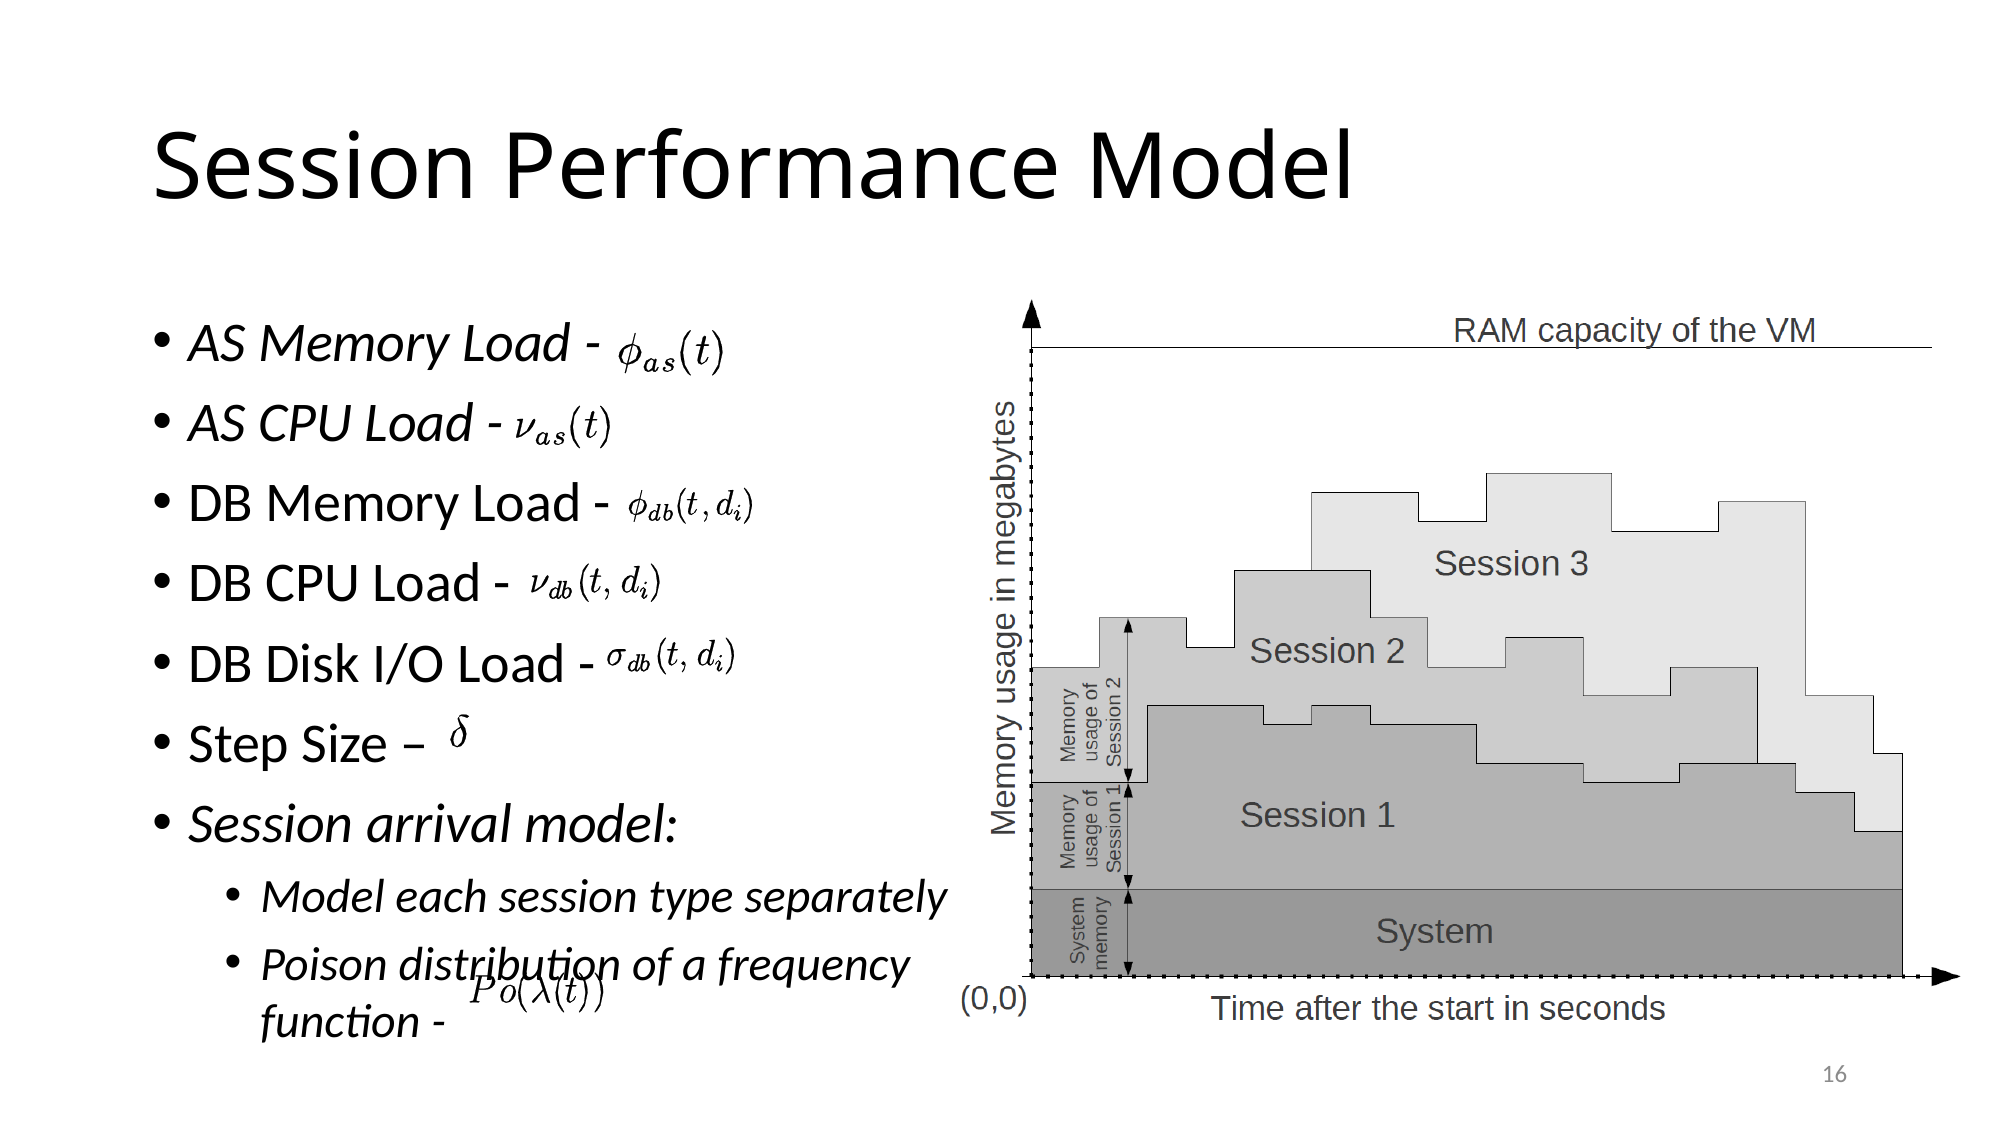

# Session Performance Model
AS Memory Load -
AS CPU Load -
DB Memory Load -
DB CPU Load -
DB Disk I/O Load -
Step Size –
Session arrival model:
Model each session type separately
Poison distribution of a frequency function -